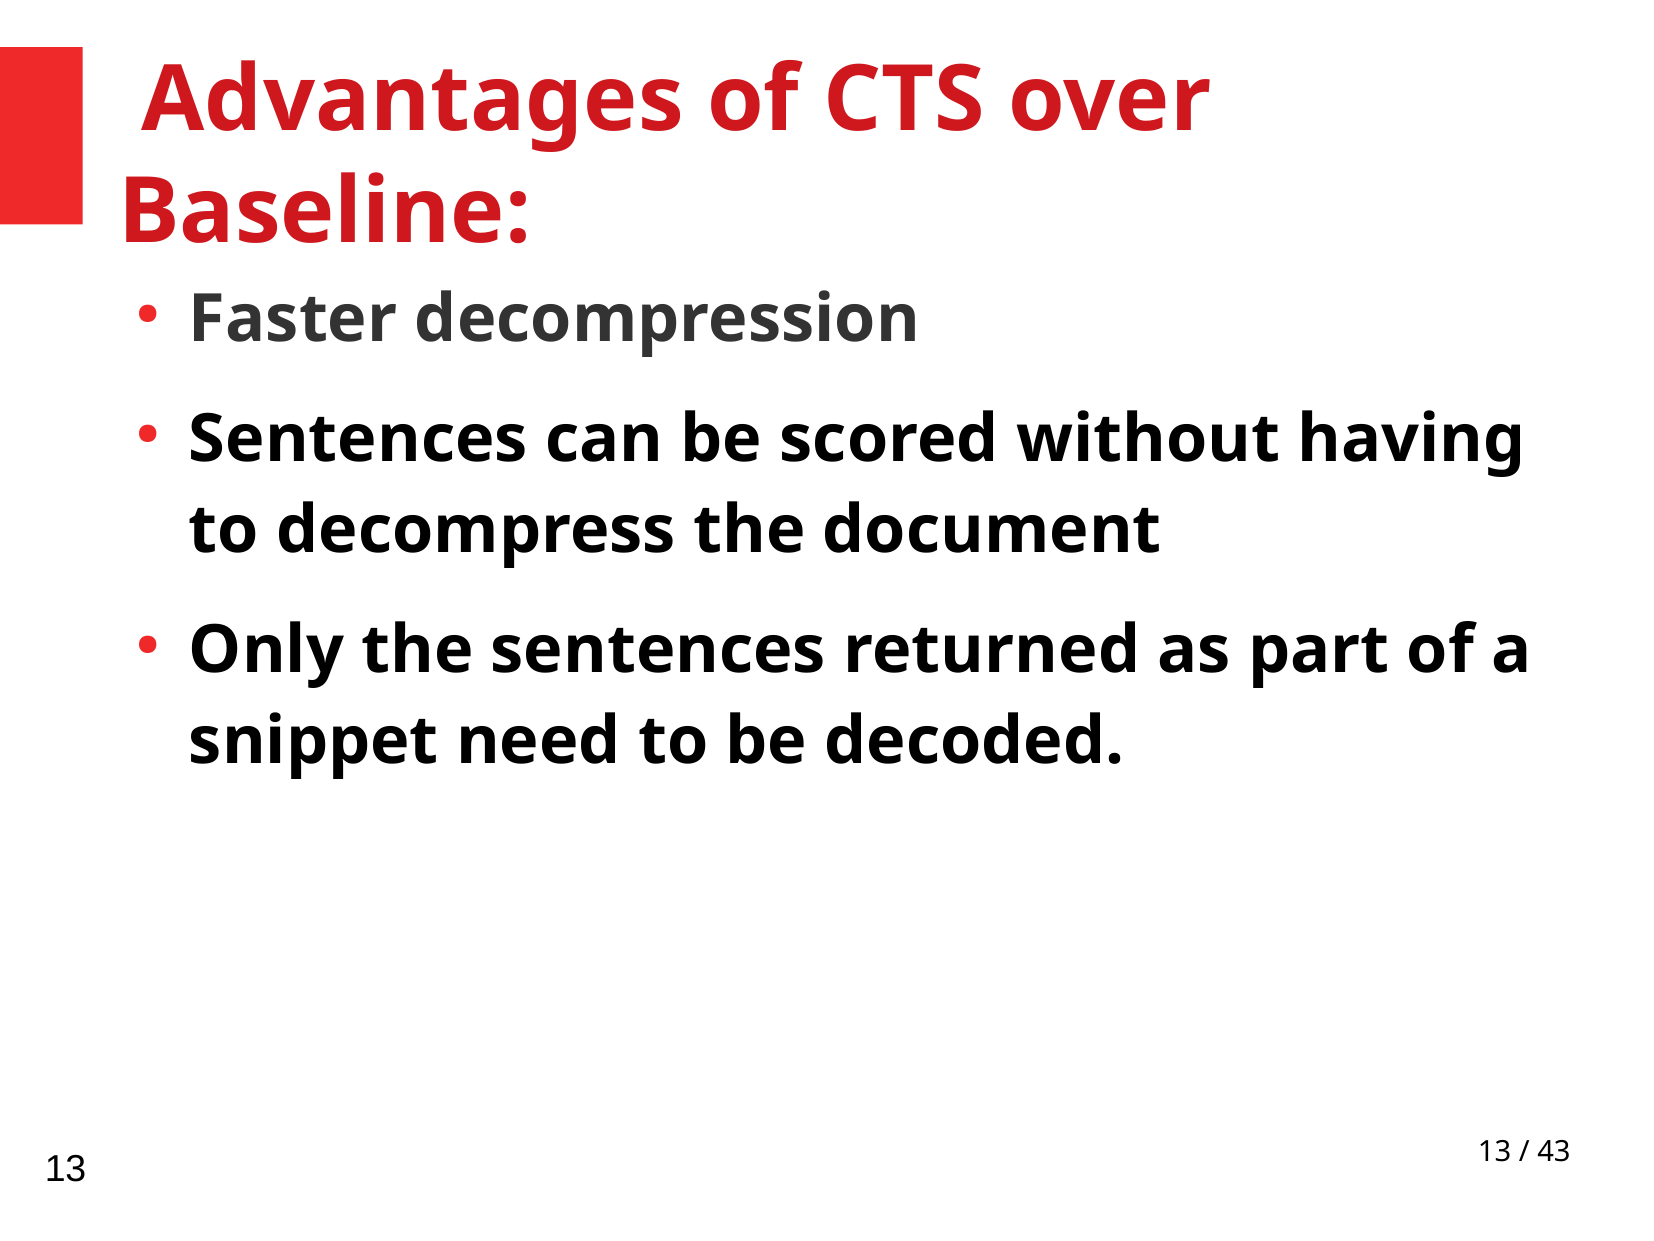

# Advantages of CTS over Baseline:
Faster decompression
Sentences can be scored without having to decompress the document
Only the sentences returned as part of a snippet need to be decoded.
13
13